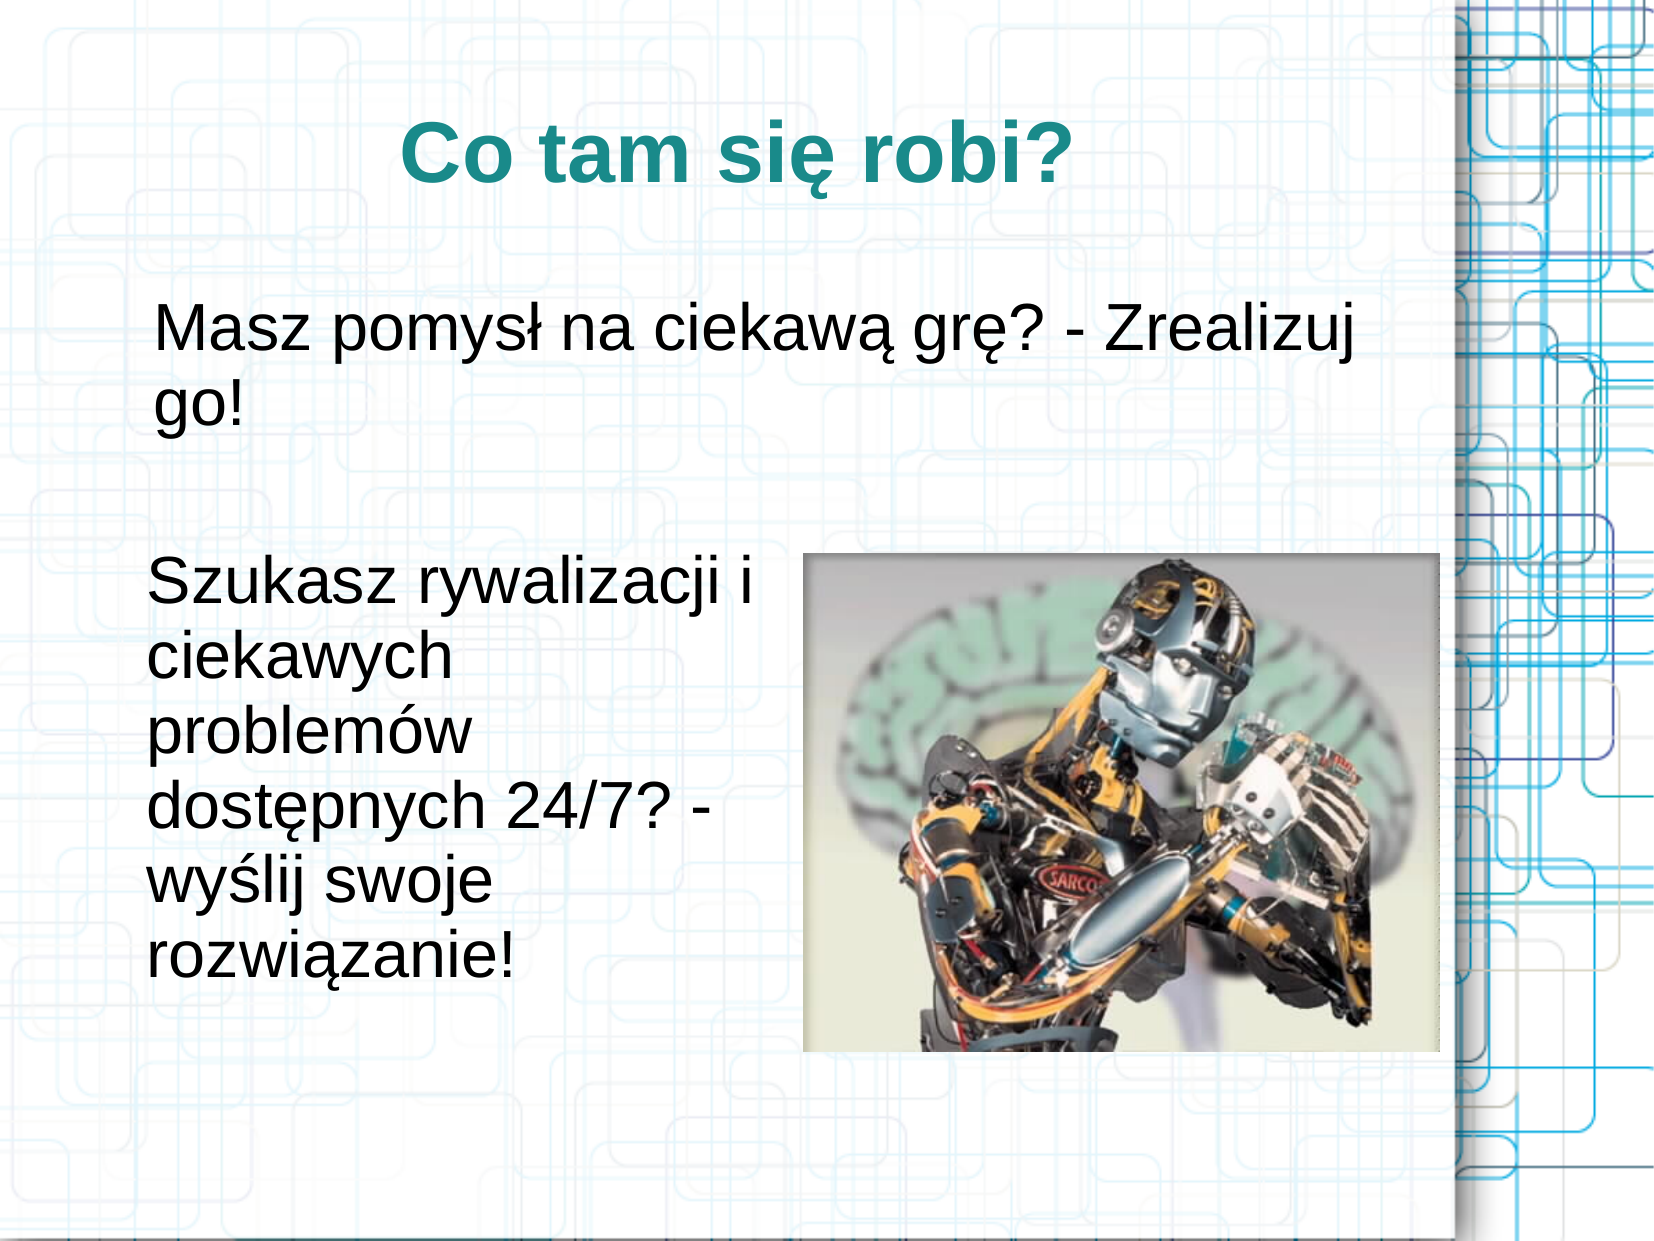

# Co tam się robi?
Masz pomysł na ciekawą grę? - Zrealizuj go!
Szukasz rywalizacji i ciekawych problemów dostępnych 24/7? - wyślij swoje rozwiązanie!